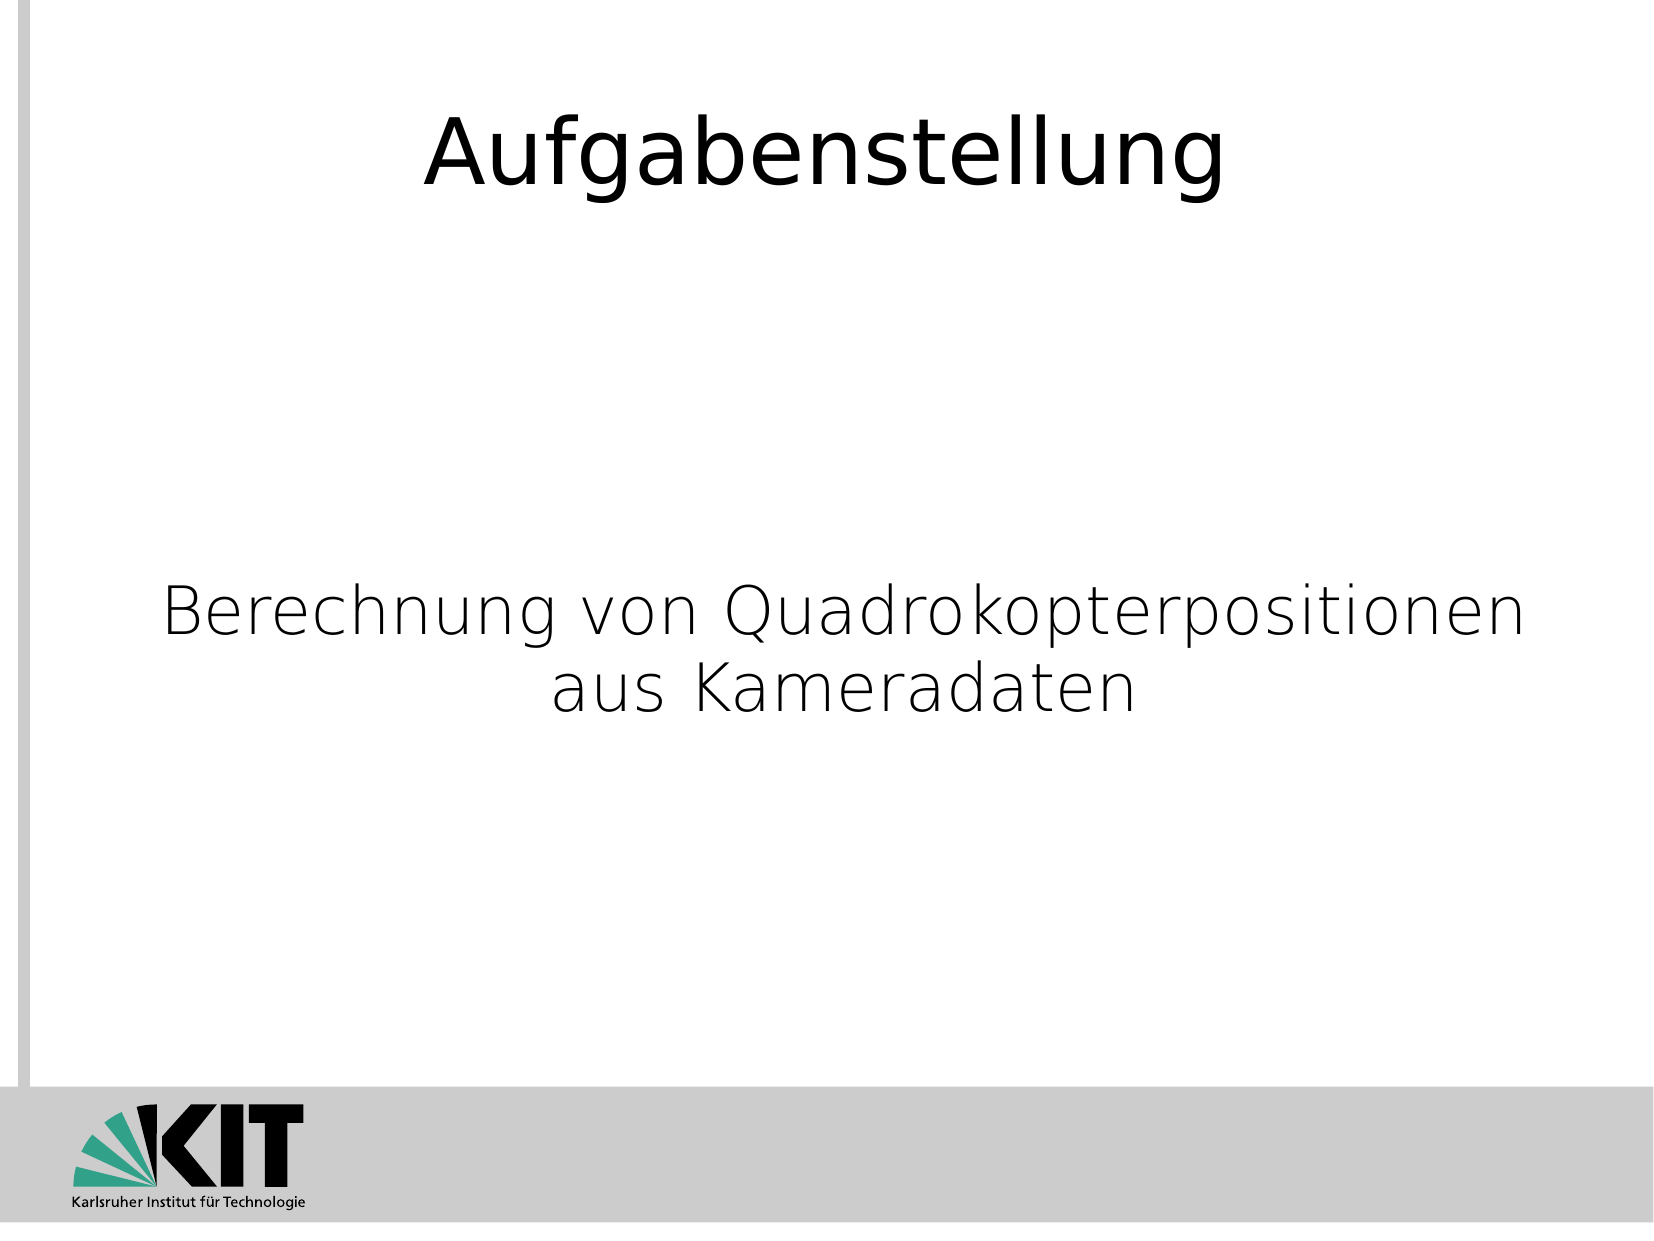

# Aufgabenstellung
Berechnung von Quadrokopterpositionen aus Kameradaten